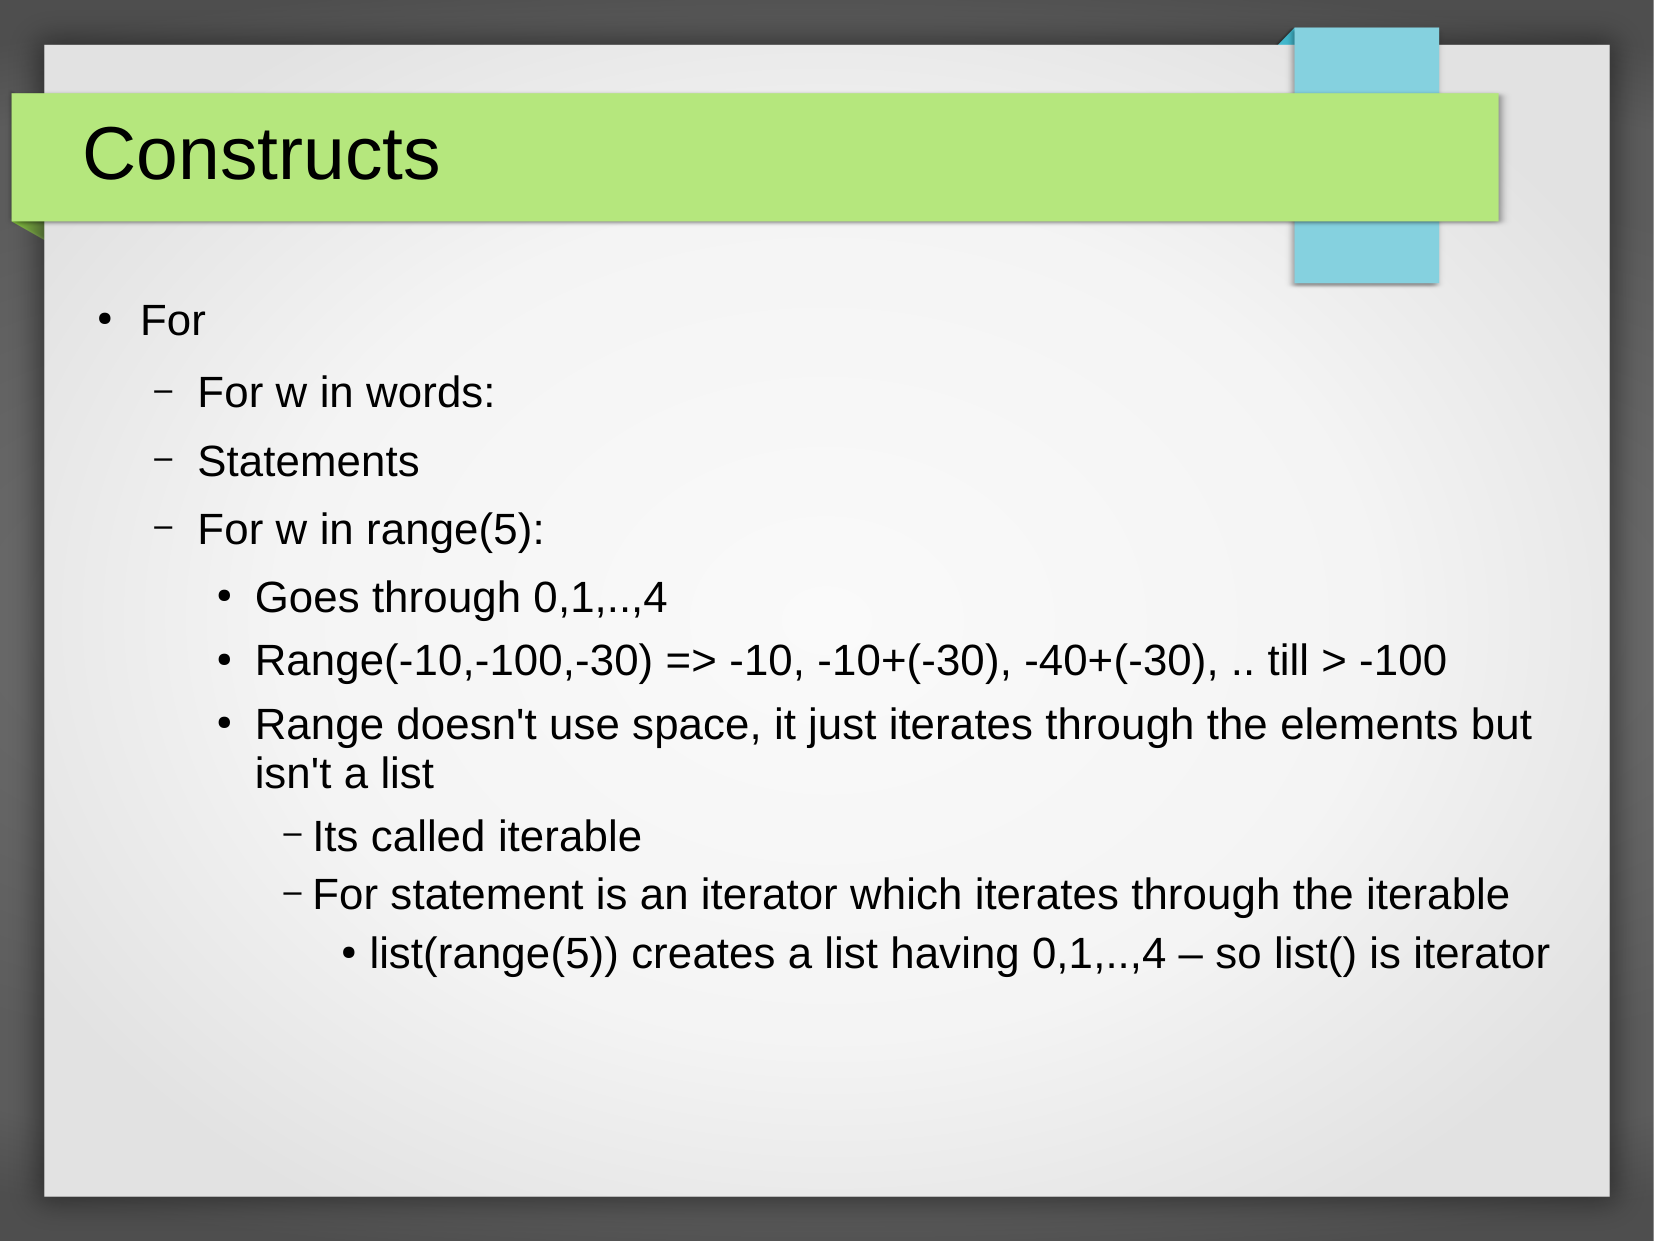

# Constructs
For
For w in words:
Statements
For w in range(5):
Goes through 0,1,..,4
Range(-10,-100,-30) => -10, -10+(-30), -40+(-30), .. till > -100
Range doesn't use space, it just iterates through the elements but isn't a list
Its called iterable
For statement is an iterator which iterates through the iterable
list(range(5)) creates a list having 0,1,..,4 – so list() is iterator